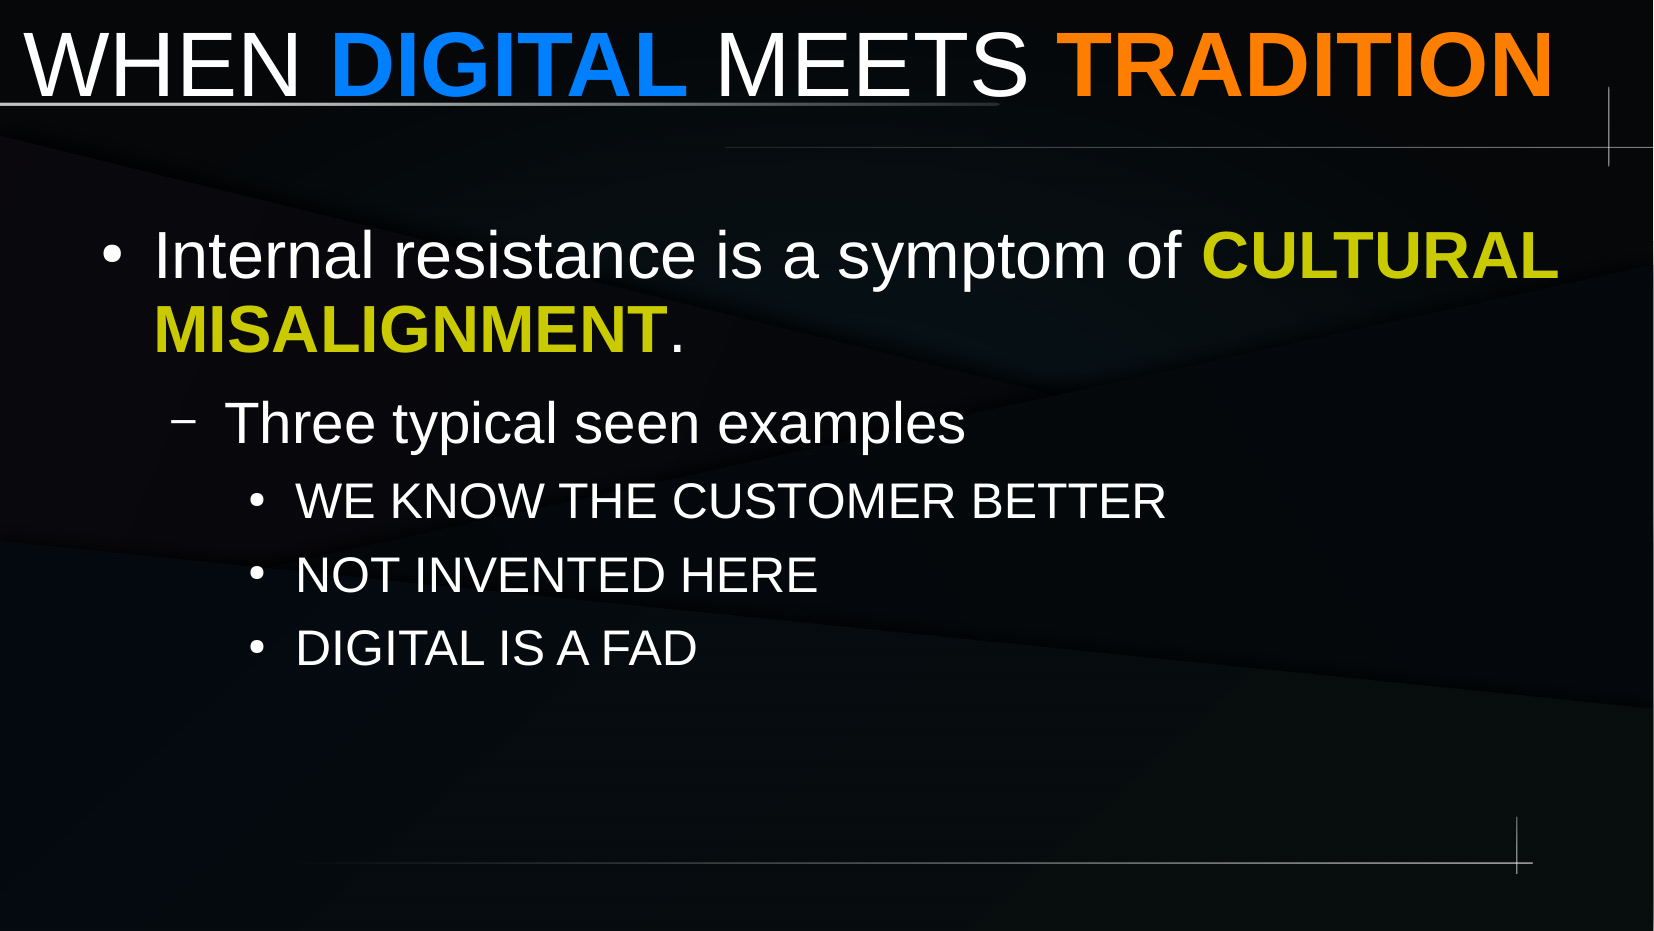

# WHEN DIGITAL MEETS TRADITION
Internal resistance is a symptom of CULTURAL MISALIGNMENT.
Three typical seen examples
WE KNOW THE CUSTOMER BETTER
NOT INVENTED HERE
DIGITAL IS A FAD